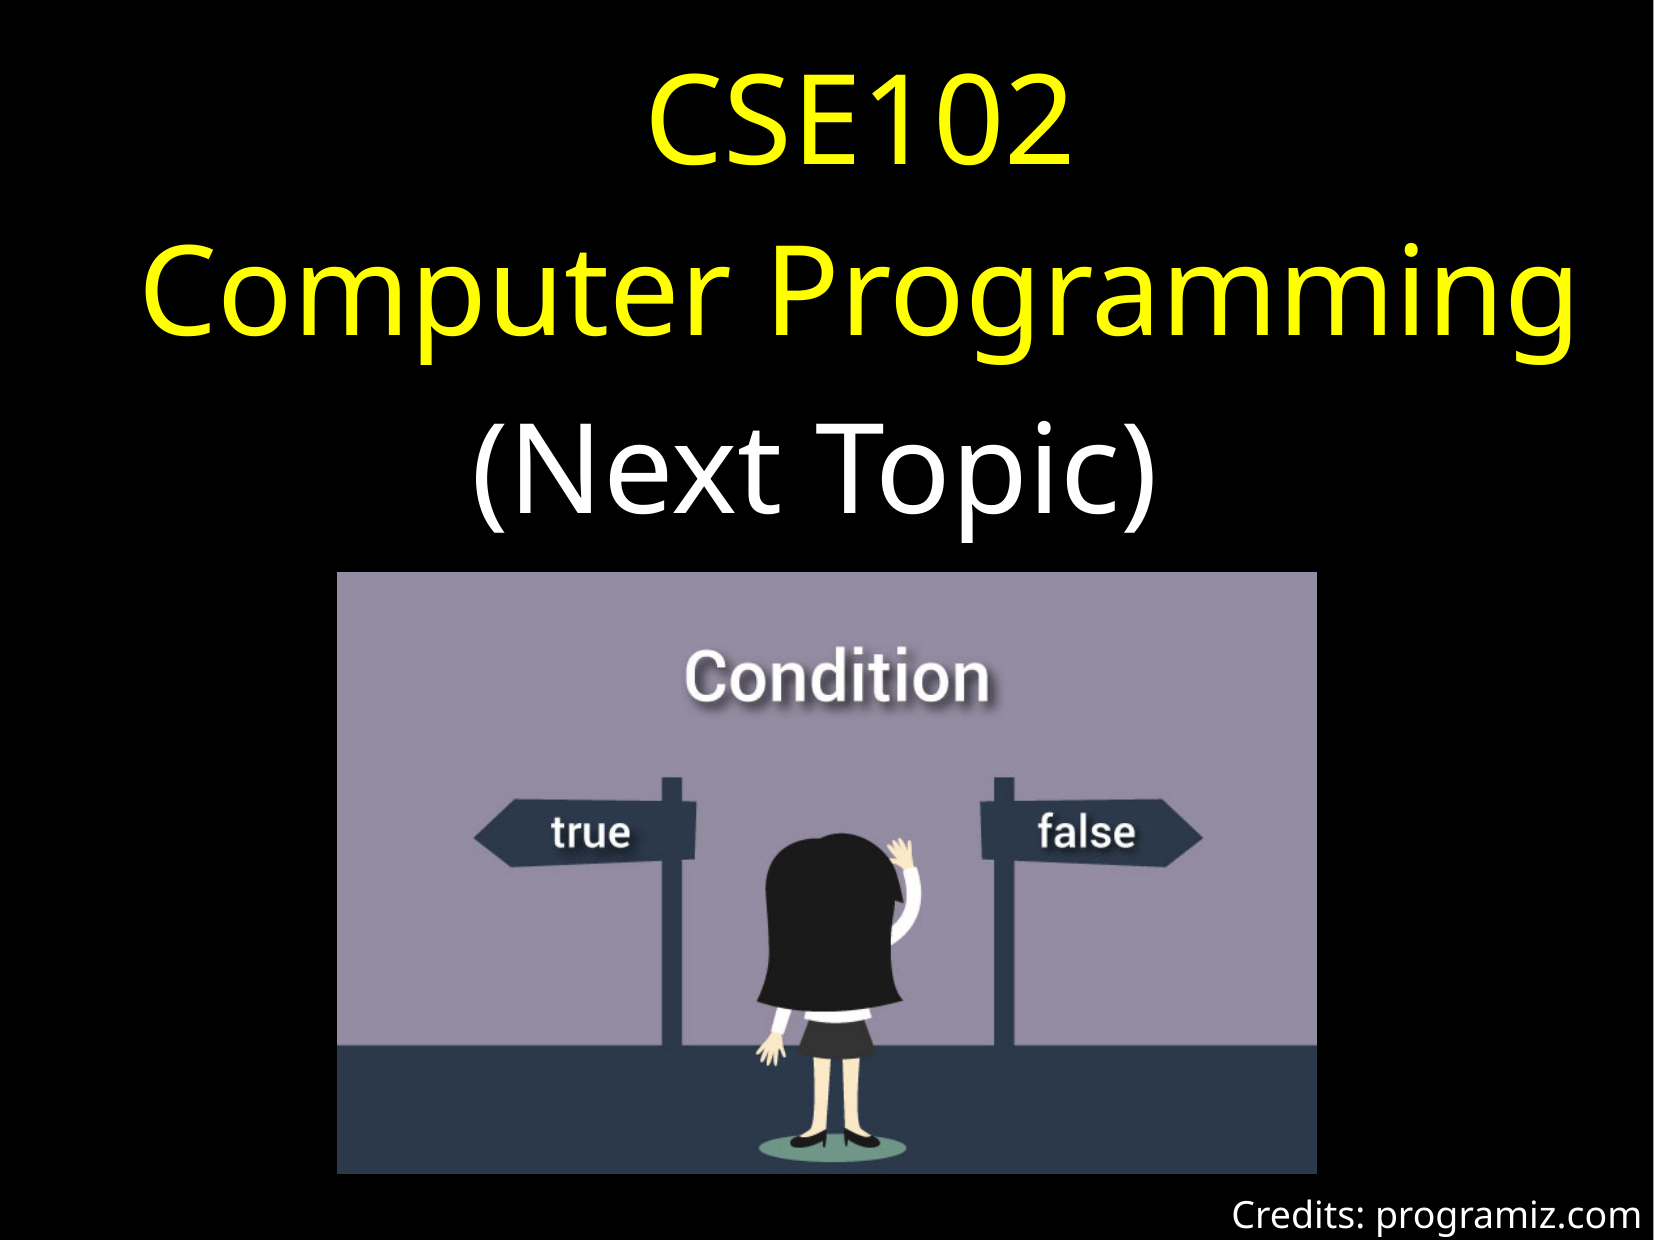

CSE102
Computer Programming
(Next Topic)
Credits: programiz.com